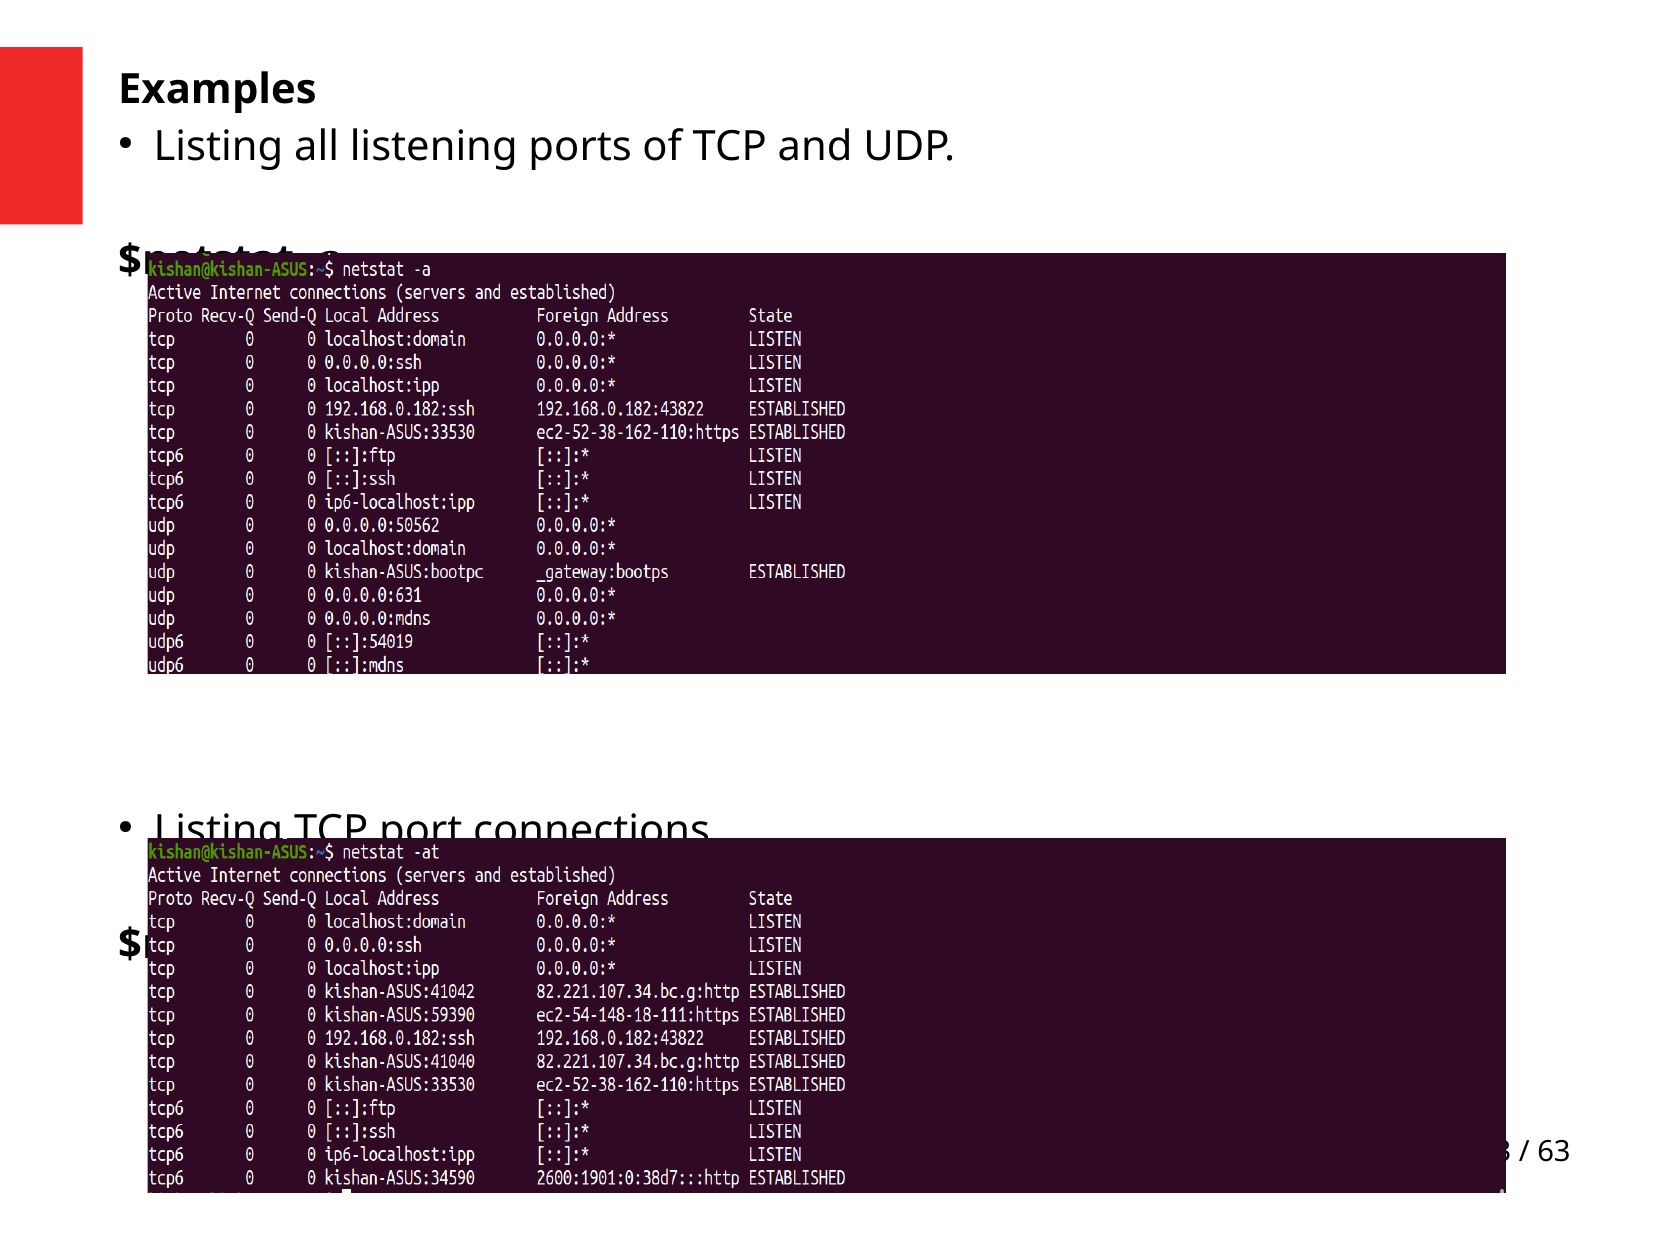

# Examples
Listing all listening ports of TCP and UDP.
$netstat -a
Listing TCP port connections.
$netstat -at
33